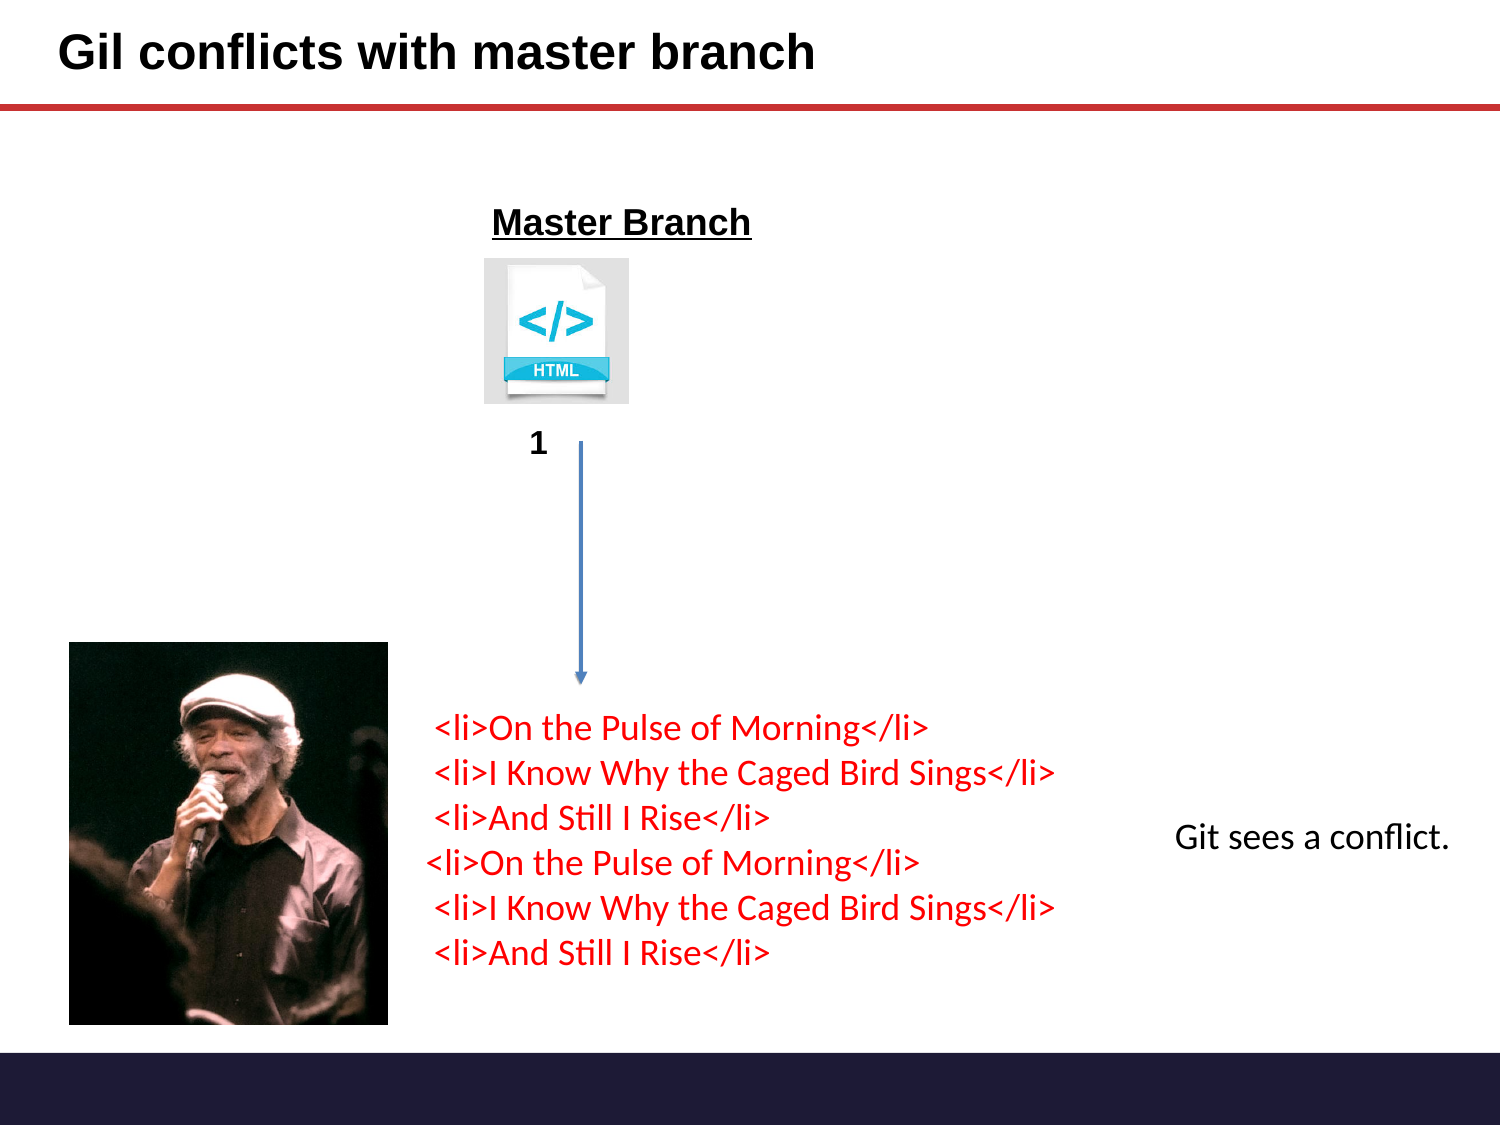

Gil conflicts with master branch
Master Branch
1
 <li>On the Pulse of Morning</li>
 <li>I Know Why the Caged Bird Sings</li>
 <li>And Still I Rise</li>
<li>On the Pulse of Morning</li>
 <li>I Know Why the Caged Bird Sings</li>
 <li>And Still I Rise</li>
Git sees a conflict.